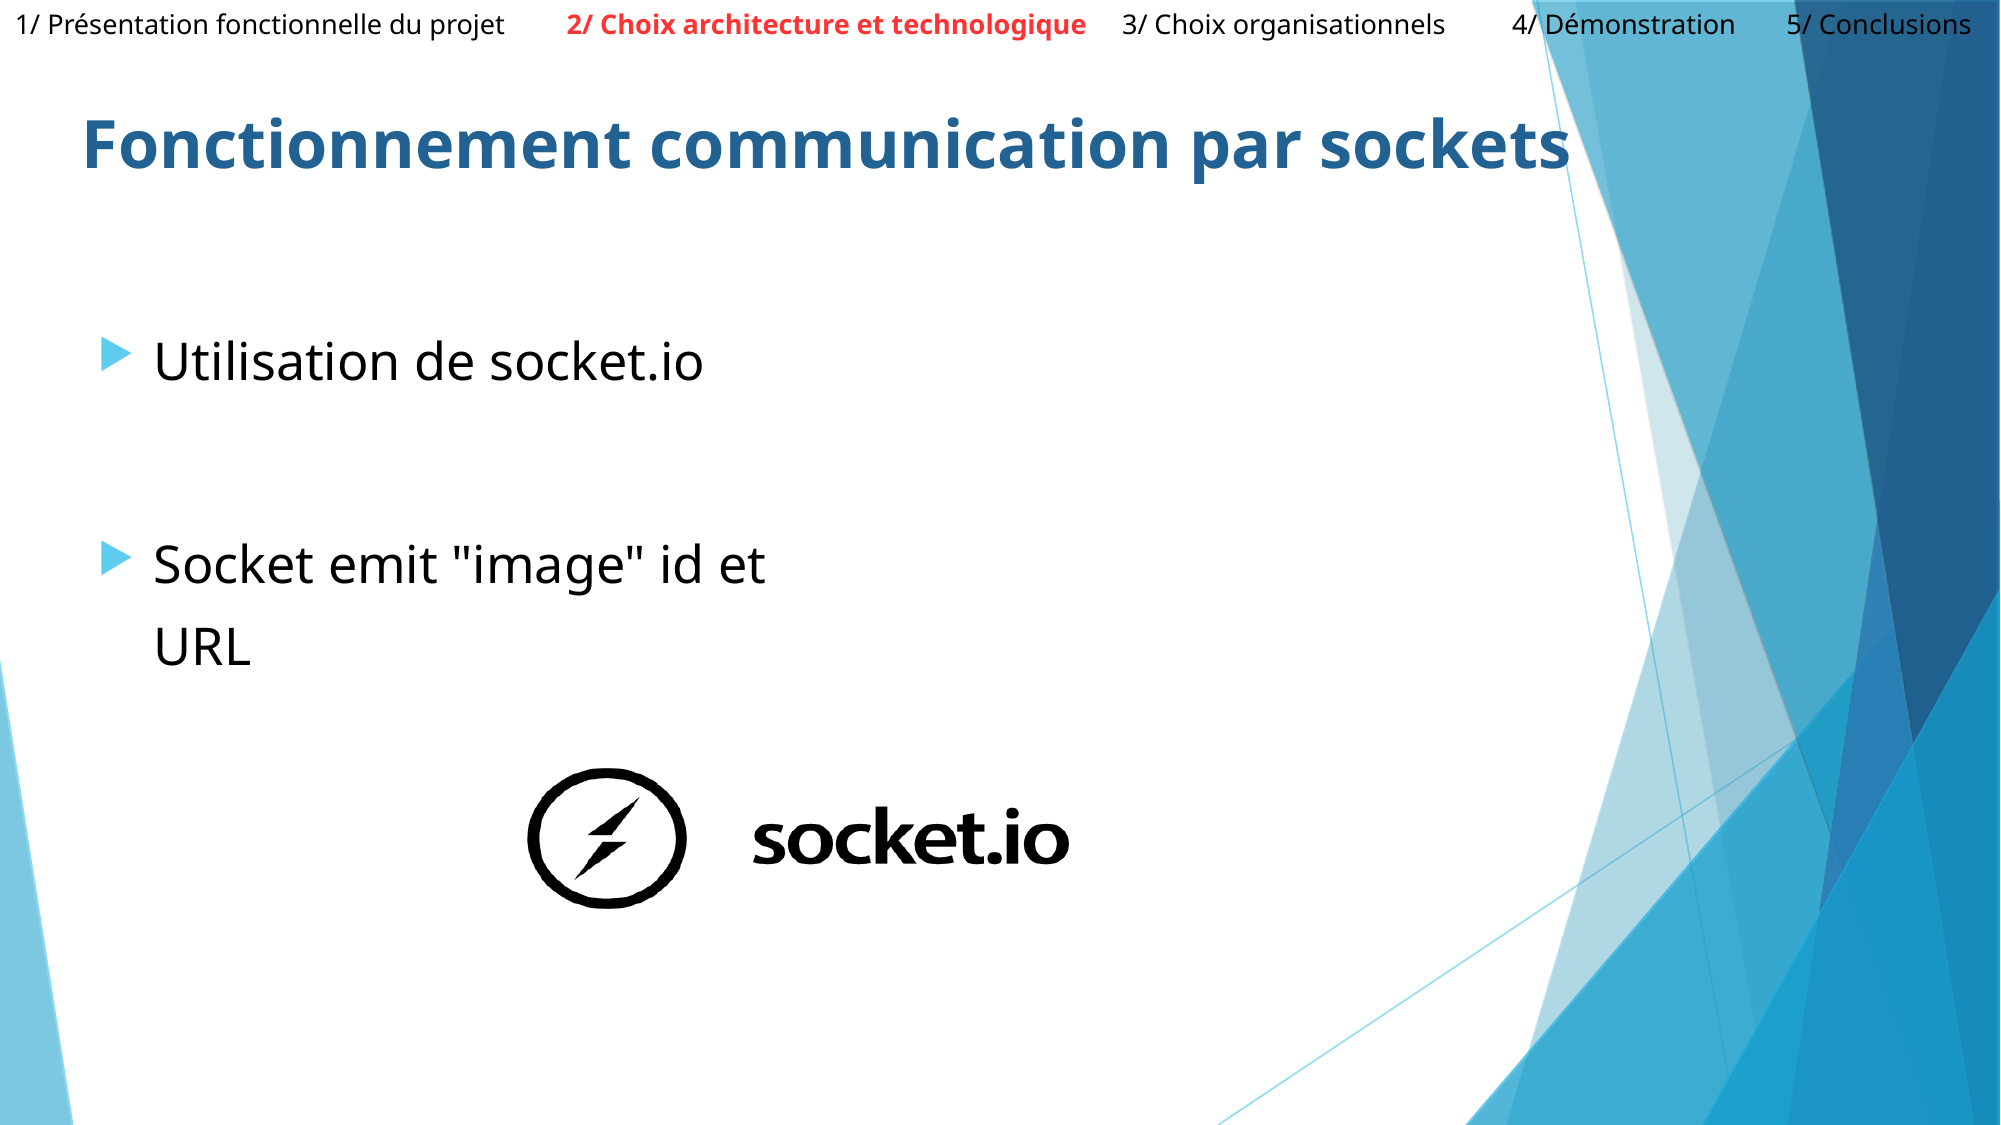

1/ Présentation fonctionnelle du projet 	 2/ Choix architecture et technologique 	3/ Choix organisationnels 	 4/ Démonstration 	5/ Conclusions
Fonctionnement communication par sockets
# Utilisation de socket.io
Socket emit "image" id et URL